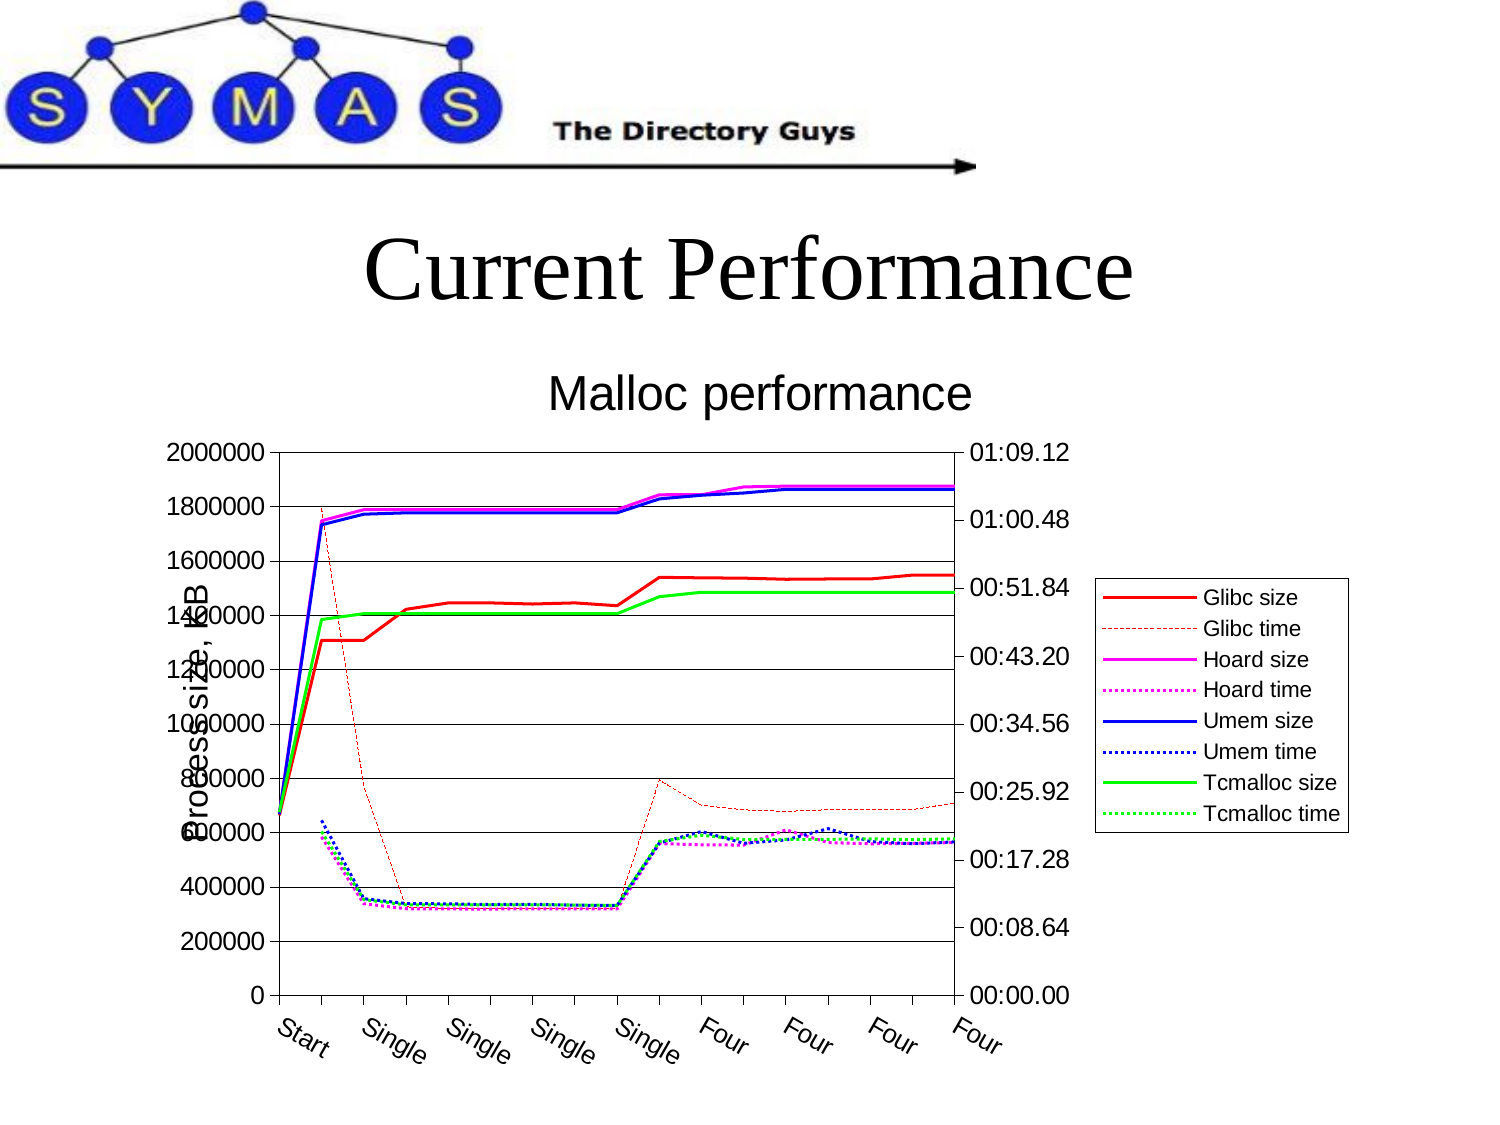

# Current Performance
### Chart: Malloc performance
| Category | Glibc size | Hoard size | Umem size | Tcmalloc size | Glibc time | Hoard time | Umem time | Tcmalloc time |
|---|---|---|---|---|---|---|---|---|
| Start | 664444.0 | 671200.0 | 668292.0 | 676160.0 | None | None | None | None |
| Single | 1308716.0 | 1748624.0 | 1733800.0 | 1385196.0 | 0.000717013888888889 | 0.000234143518518519 | 0.000258449074074074 | 0.000242013888888889 |
| Single | 1308728.0 | 1789416.0 | 1772720.0 | 1406804.0 | 0.000308912037037037 | 0.000135763888888889 | 0.000143171296296296 | 0.000141898148148148 |
| Single | 1422776.0 | 1789416.0 | 1777816.0 | 1406804.0 | 0.000131134259259259 | 0.000128356481481481 | 0.00013599537037037 | 0.000134027777777778 |
| Single | 1446336.0 | 1789544.0 | 1777816.0 | 1406804.0 | 0.000128703703703704 | 0.000128009259259259 | 0.000135532407407407 | 0.000134027777777778 |
| Single | 1446336.0 | 1789608.0 | 1777816.0 | 1406804.0 | 0.000128356481481481 | 0.000127893518518519 | 0.000134490740740741 | 0.000133912037037037 |
| Single | 1442240.0 | 1789608.0 | 1777816.0 | 1406804.0 | 0.000128703703703704 | 0.000128125 | 0.000134837962962963 | 0.000134027777777778 |
| Single | 1446336.0 | 1789672.0 | 1777816.0 | 1406804.0 | 0.000128587962962963 | 0.000128009259259259 | 0.000133564814814815 | 0.000133796296296296 |
| Single | 1436096.0 | 1789672.0 | 1777816.0 | 1406804.0 | 0.000128587962962963 | 0.000128125 | 0.000133217592592593 | 0.000133333333333333 |
| Four | 1540560.0 | 1844216.0 | 1829124.0 | 1469244.0 | 0.000318055555555556 | 0.000224189814814815 | 0.000225 | 0.000227314814814815 |
| Four | 1538512.0 | 1844536.0 | 1842564.0 | 1485628.0 | 0.000280555555555556 | 0.000222453703703704 | 0.000241898148148148 | 0.000236574074074074 |
| Four | 1537488.0 | 1873280.0 | 1850756.0 | 1485628.0 | 0.000273958333333333 | 0.000221990740740741 | 0.000224652777777778 | 0.000230208333333333 |
| Four | 1533392.0 | 1876052.0 | 1864196.0 | 1485628.0 | 0.000271643518518518 | 0.000244444444444444 | 0.00022962962962963 | 0.000230555555555556 |
| Four | 1534416.0 | 1876052.0 | 1864196.0 | 1485628.0 | 0.000274074074074074 | 0.000225694444444444 | 0.000246180555555556 | 0.000230439814814815 |
| Four | 1534416.0 | 1876052.0 | 1864196.0 | 1485628.0 | 0.000274421296296296 | 0.000223958333333333 | 0.000227199074074074 | 0.000231134259259259 |
| Four | 1548752.0 | 1876052.0 | 1864196.0 | 1485628.0 | 0.000274421296296296 | 0.000224537037037037 | 0.000224074074074074 | 0.000230092592592593 |
| Four | 1548752.0 | 1876052.0 | 1864196.0 | 1485628.0 | 0.000283912037037037 | 0.000225810185185185 | 0.000226736111111111 | 0.00023125 |